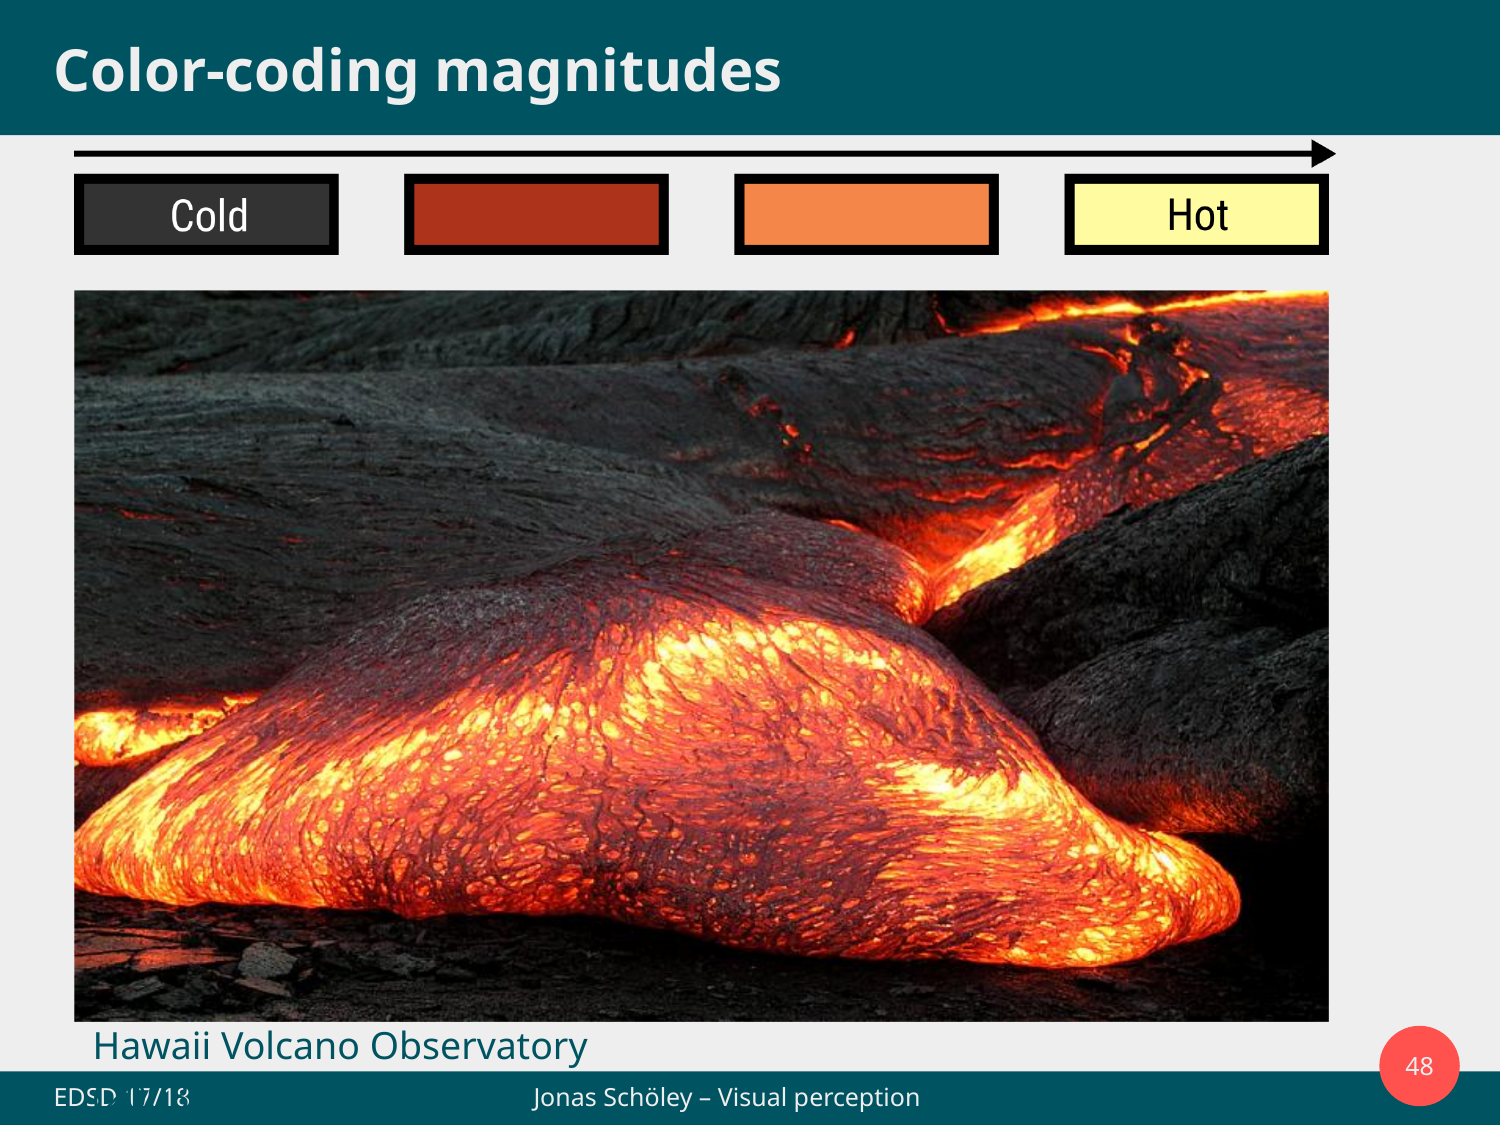

# Color-coding magnitudes
Hawaii Volcano Observatory (2003).
48
EDSD 17/18
Jonas Schöley – Visual perception